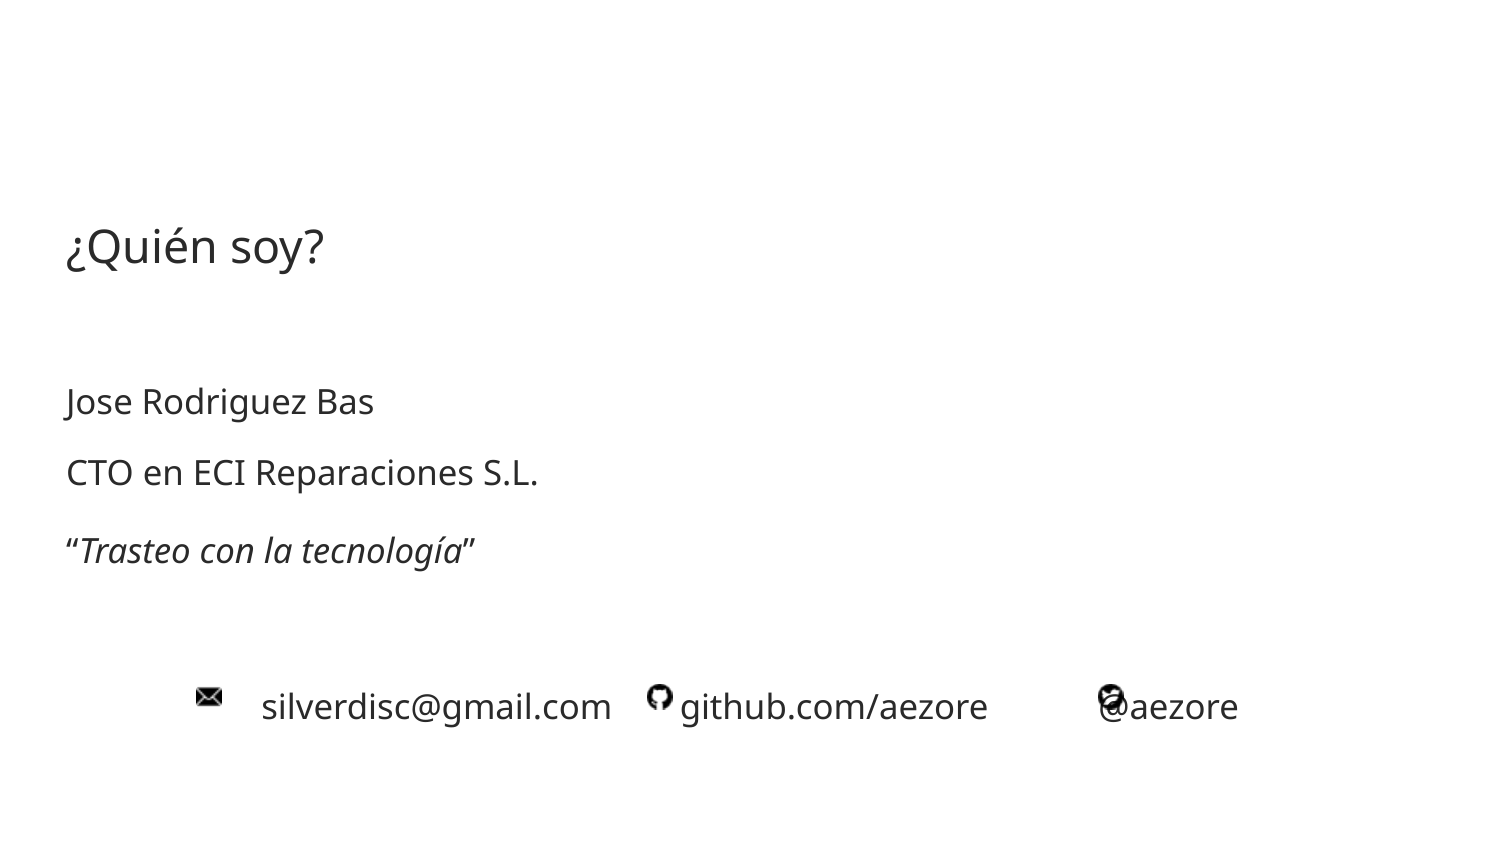

#
¿Quién soy?
Jose Rodriguez Bas
CTO en ECI Reparaciones S.L.
“Trasteo con la tecnología”
silverdisc@gmail.com		github.com/aezore	 	@aezore